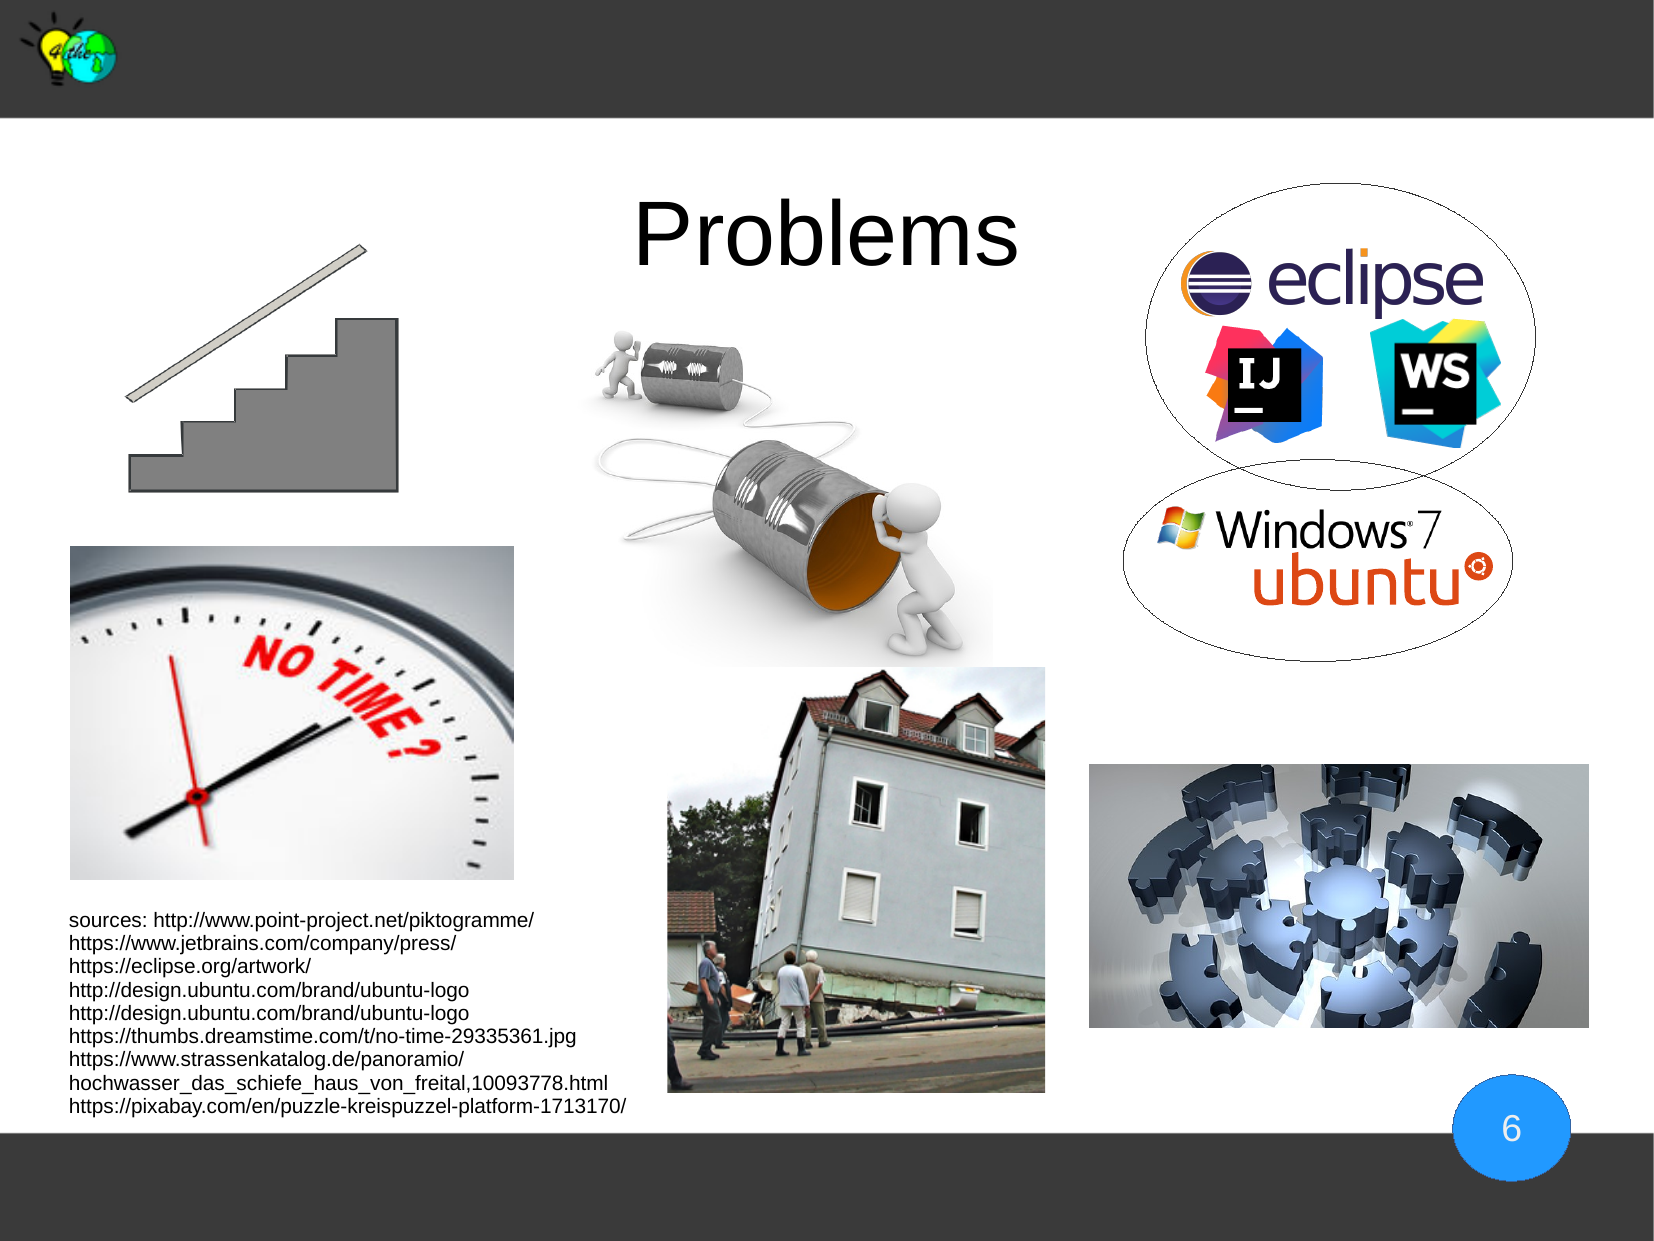

# Problems
sources: http://www.point-project.net/piktogramme/
https://www.jetbrains.com/company/press/
https://eclipse.org/artwork/
http://design.ubuntu.com/brand/ubuntu-logo
http://design.ubuntu.com/brand/ubuntu-logo
https://thumbs.dreamstime.com/t/no-time-29335361.jpg
https://www.strassenkatalog.de/panoramio/hochwasser_das_schiefe_haus_von_freital,10093778.html
https://pixabay.com/en/puzzle-kreispuzzel-platform-1713170/